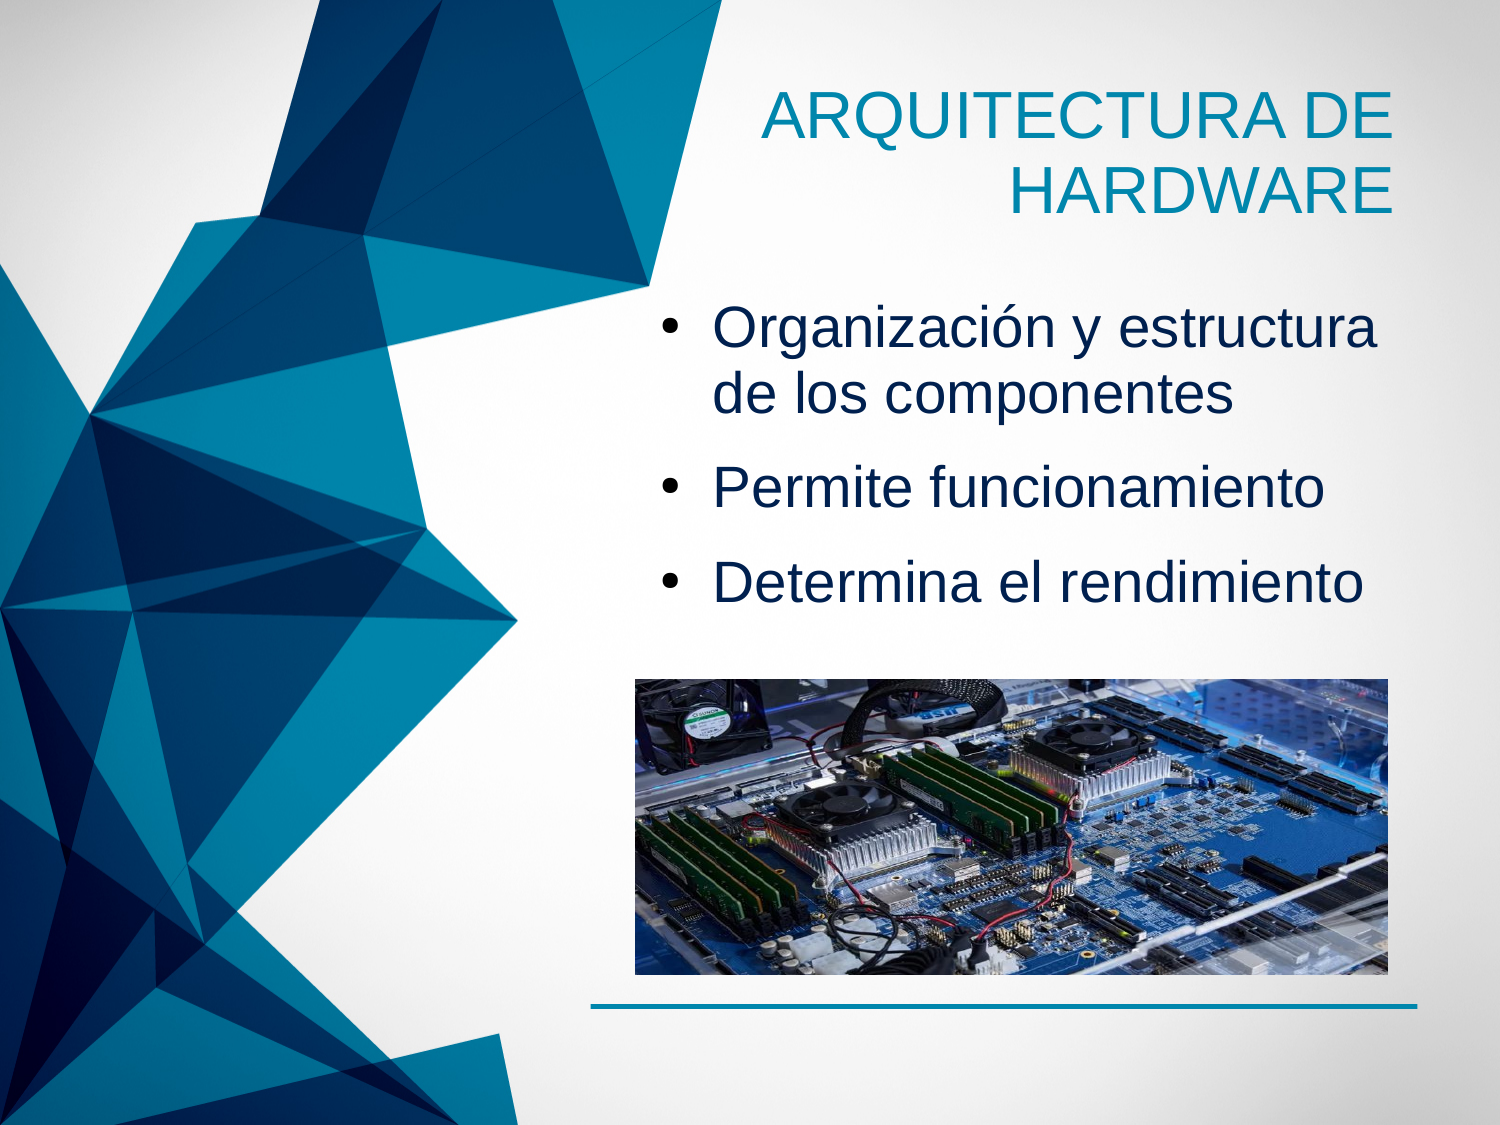

# ARQUITECTURA DE HARDWARE
Organización y estructura de los componentes
Permite funcionamiento
Determina el rendimiento